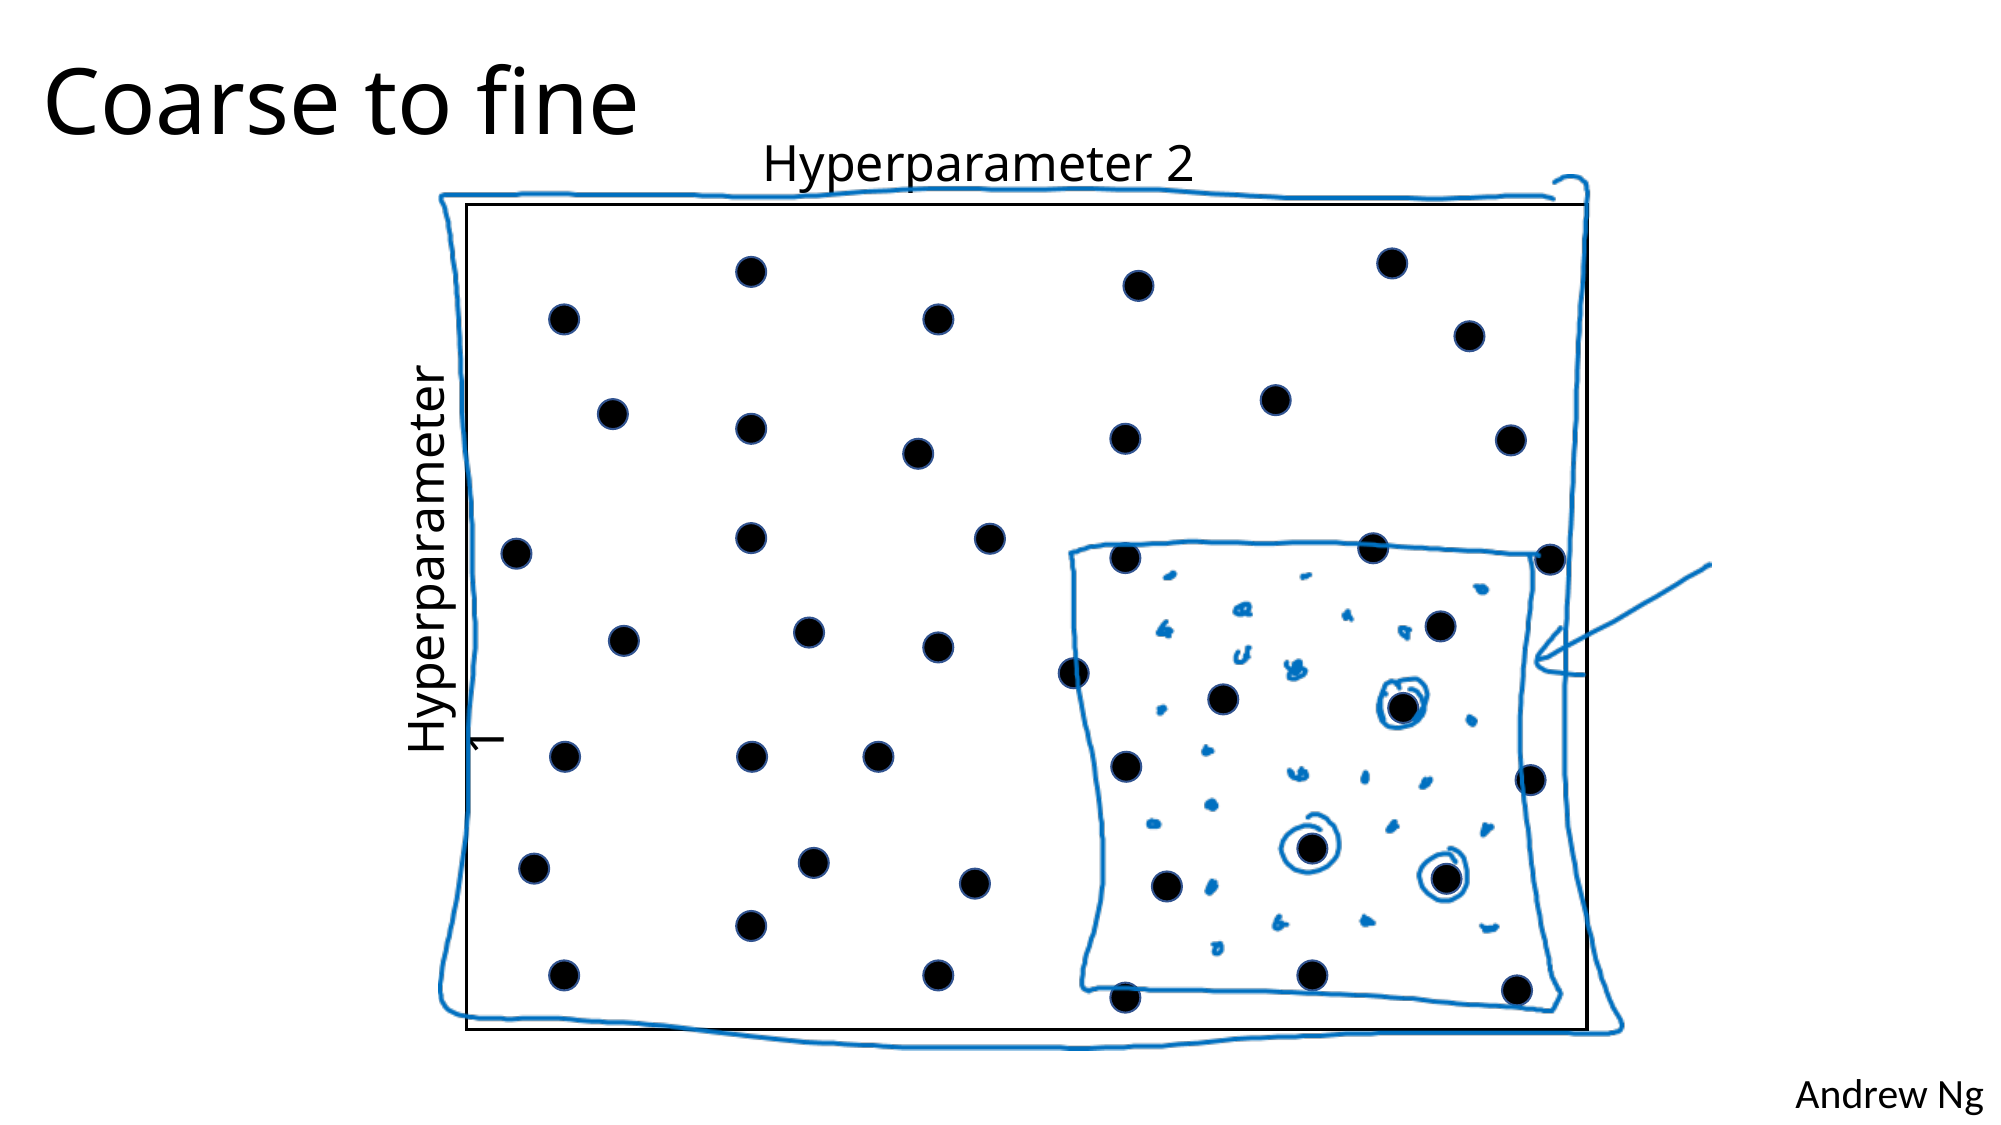

# Coarse to fine
Hyperparameter 2
Hyperparameter 1